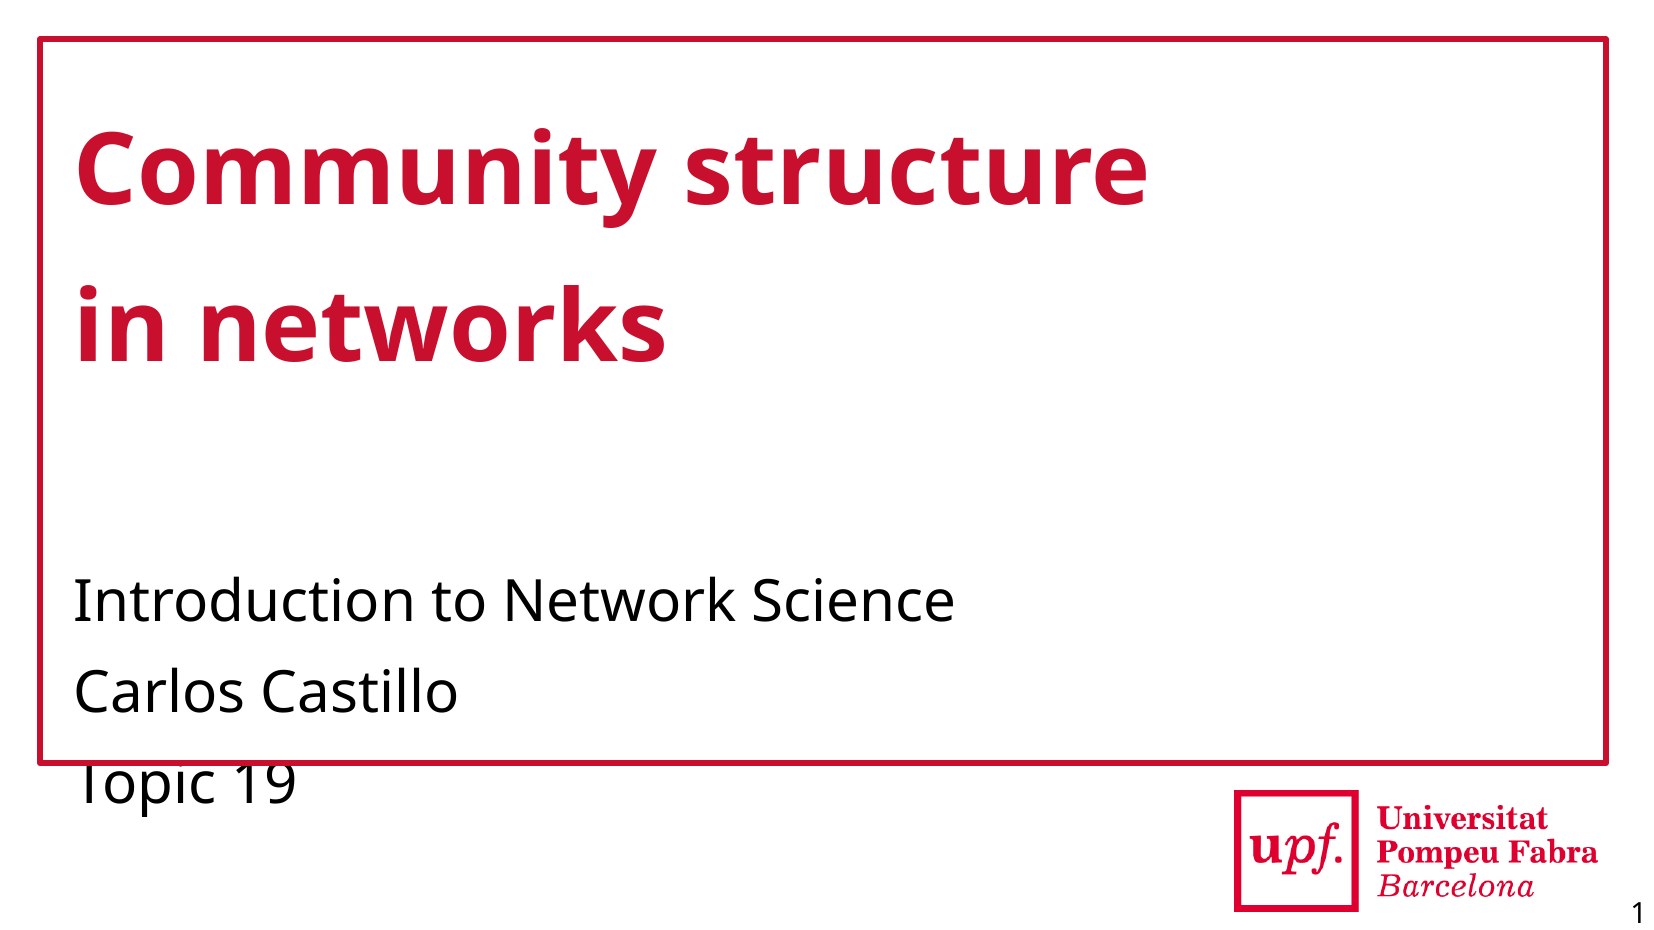

Community structure
in networks
Introduction to Network Science
Carlos Castillo
Topic 19
1